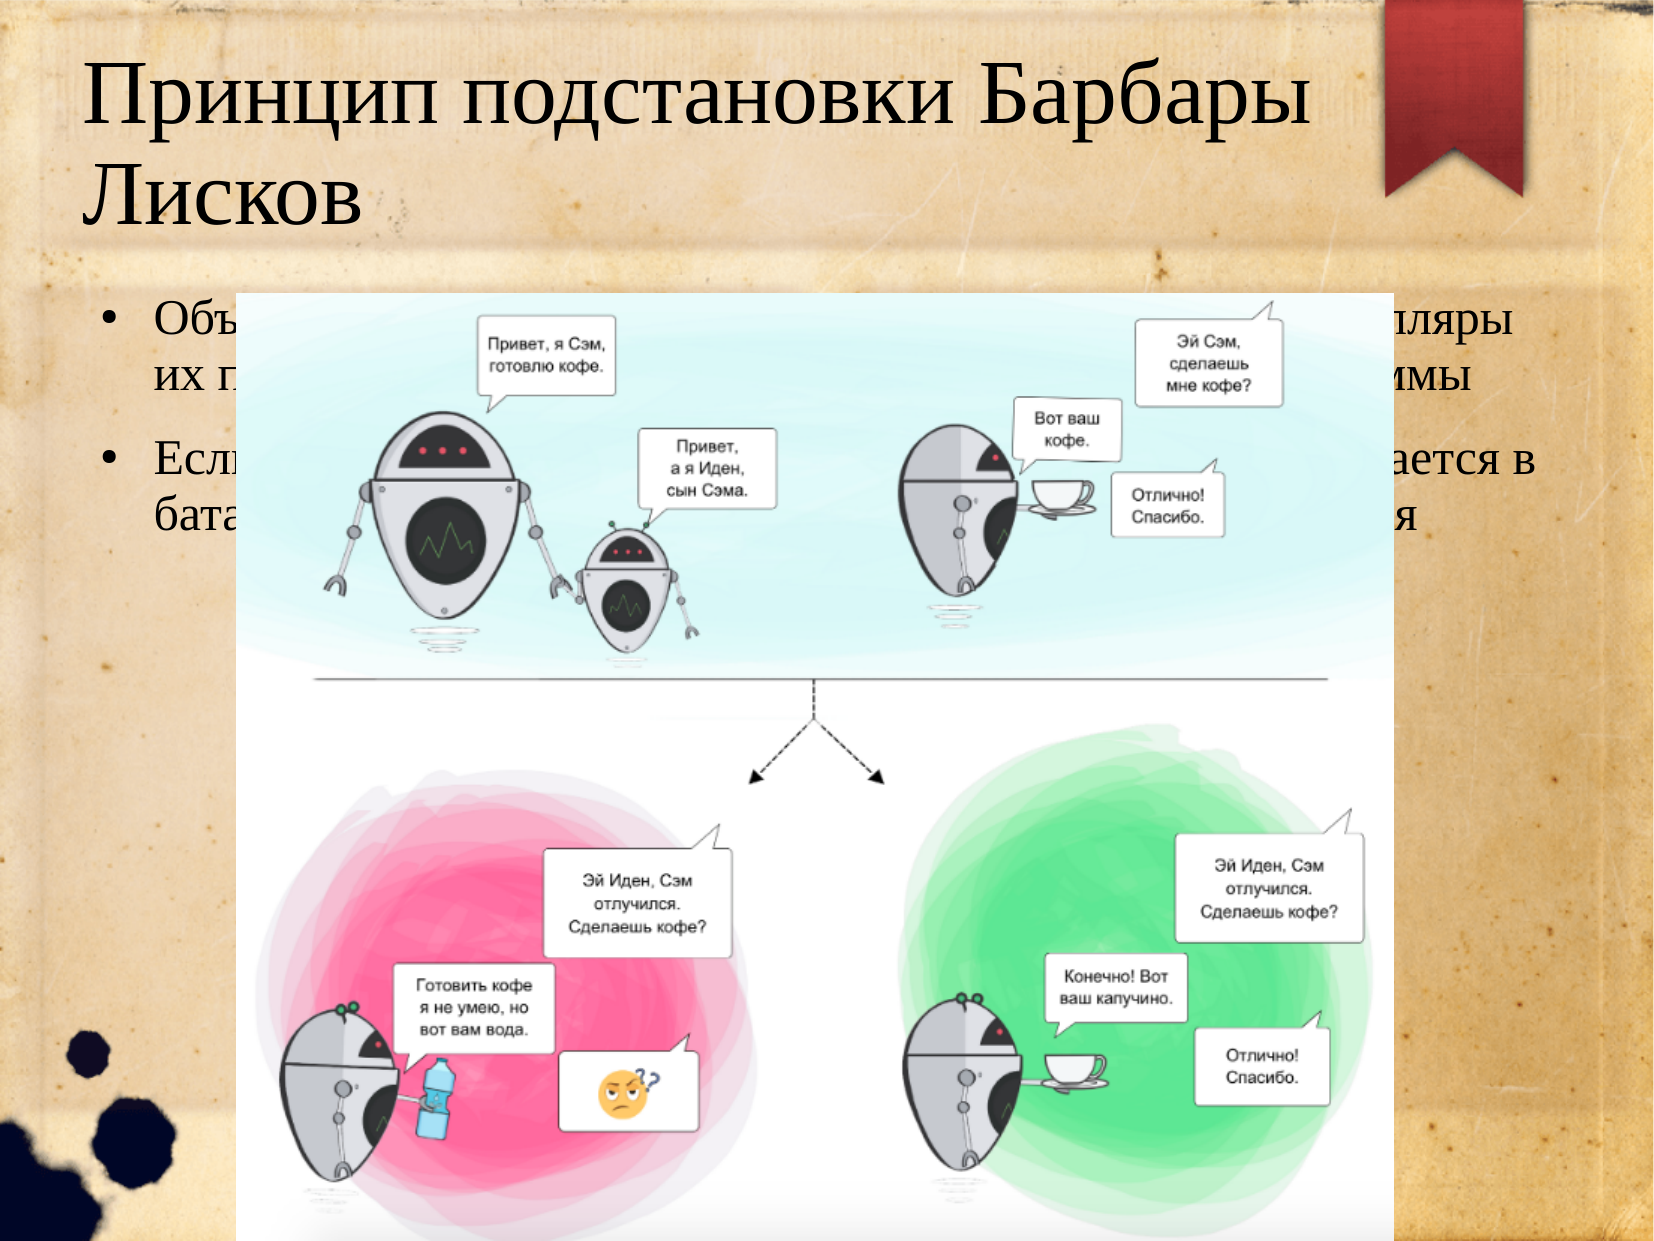

# Принцип подстановки Барбары Лисков
Объекты в программах должны быть заменяемы на экземпляры их подтипов без нарушения правильности работы программы
Если нечто выглядит как утка и крякает как утка, но нуждается в батарейках — вероятно, выбрана неправильная абстракция